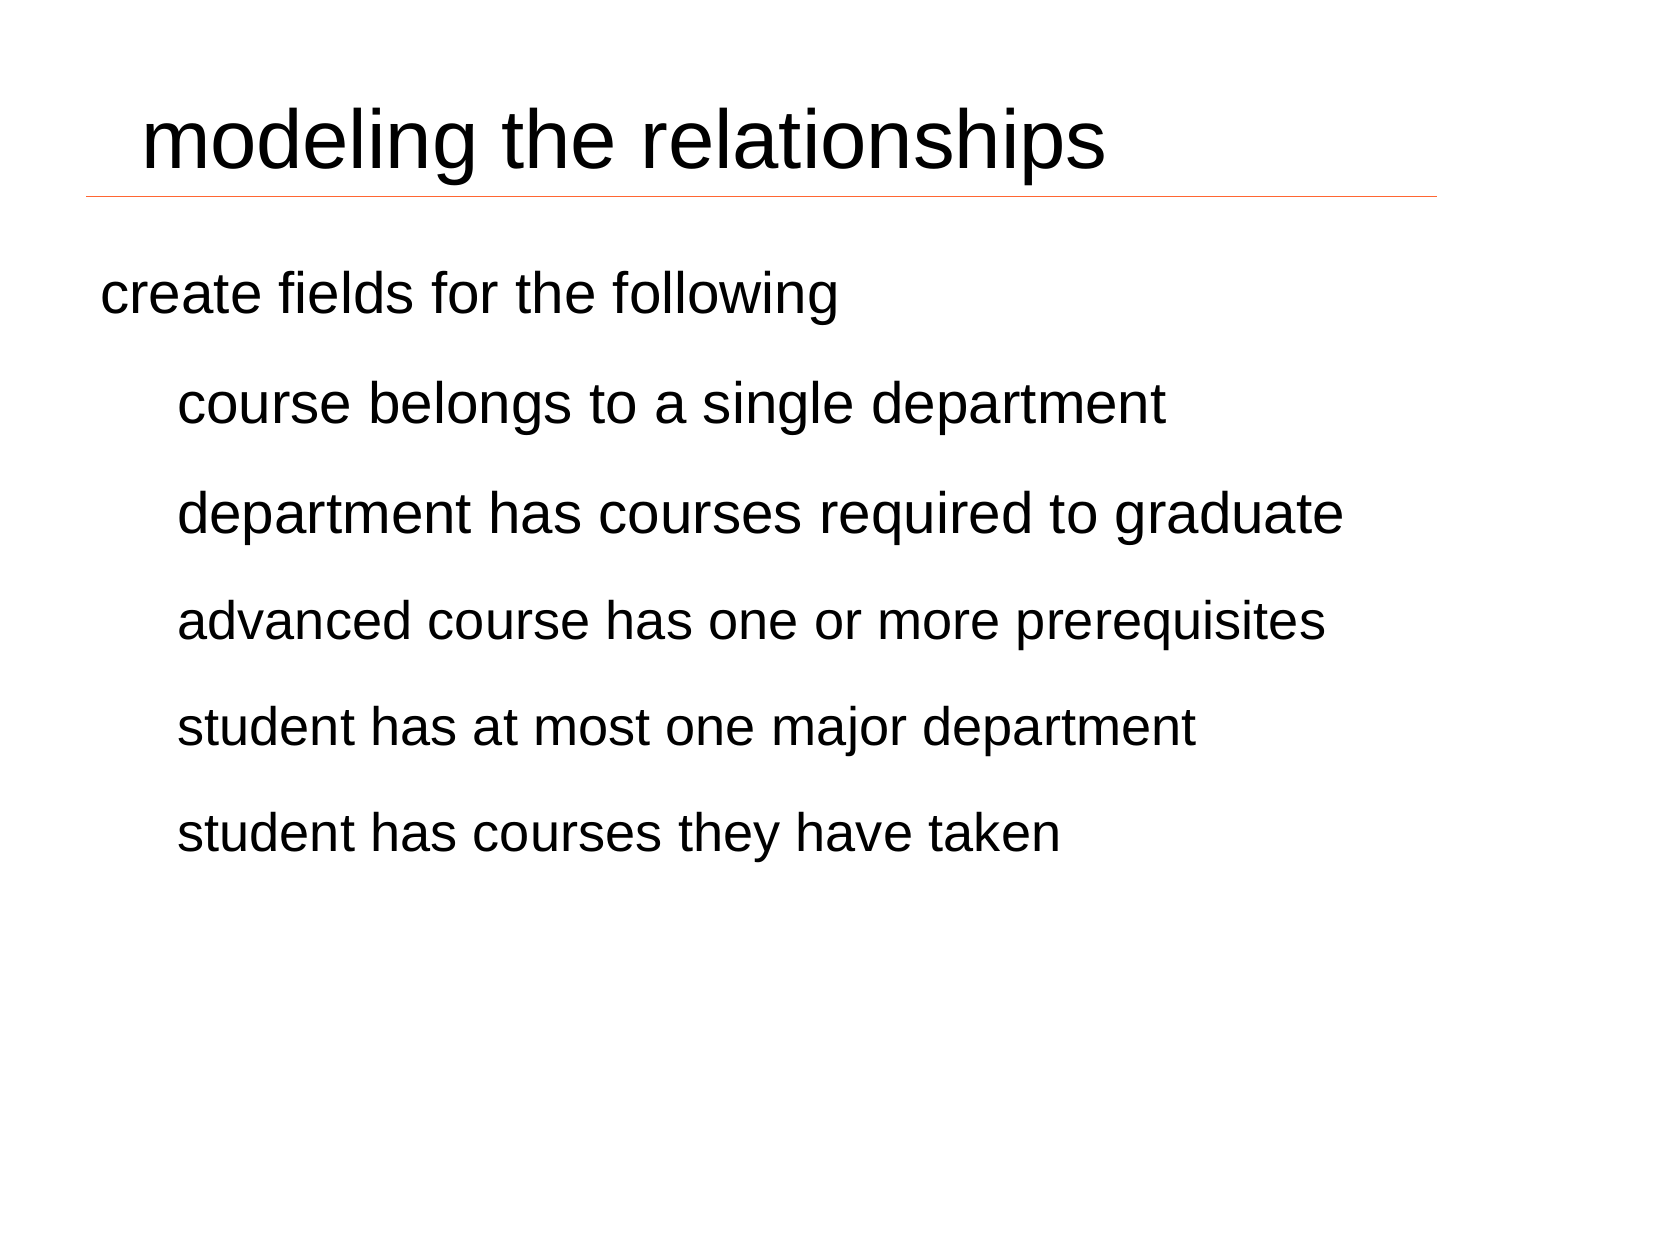

# modeling the relationships
create fields for the following
course belongs to a single department
department has courses required to graduate
advanced course has one or more prerequisites
student has at most one major department
student has courses they have taken